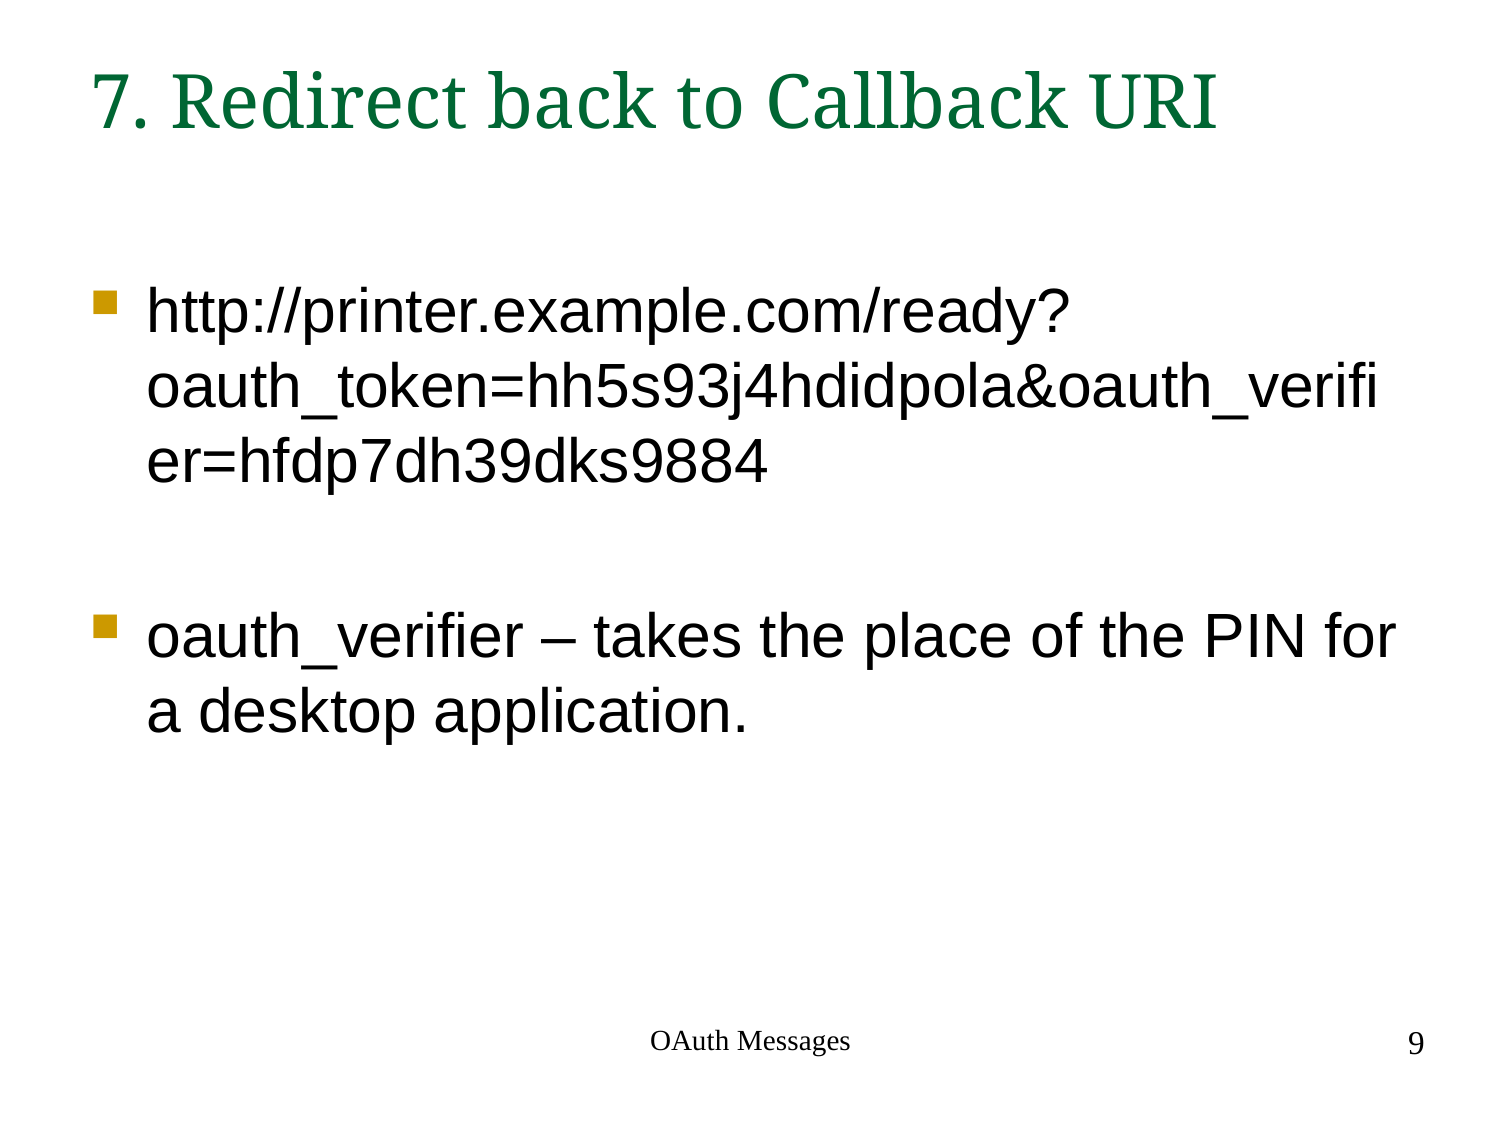

# 7. Redirect back to Callback URI
http://printer.example.com/ready?oauth_token=hh5s93j4hdidpola&oauth_verifier=hfdp7dh39dks9884
oauth_verifier – takes the place of the PIN for a desktop application.
OAuth Messages
9